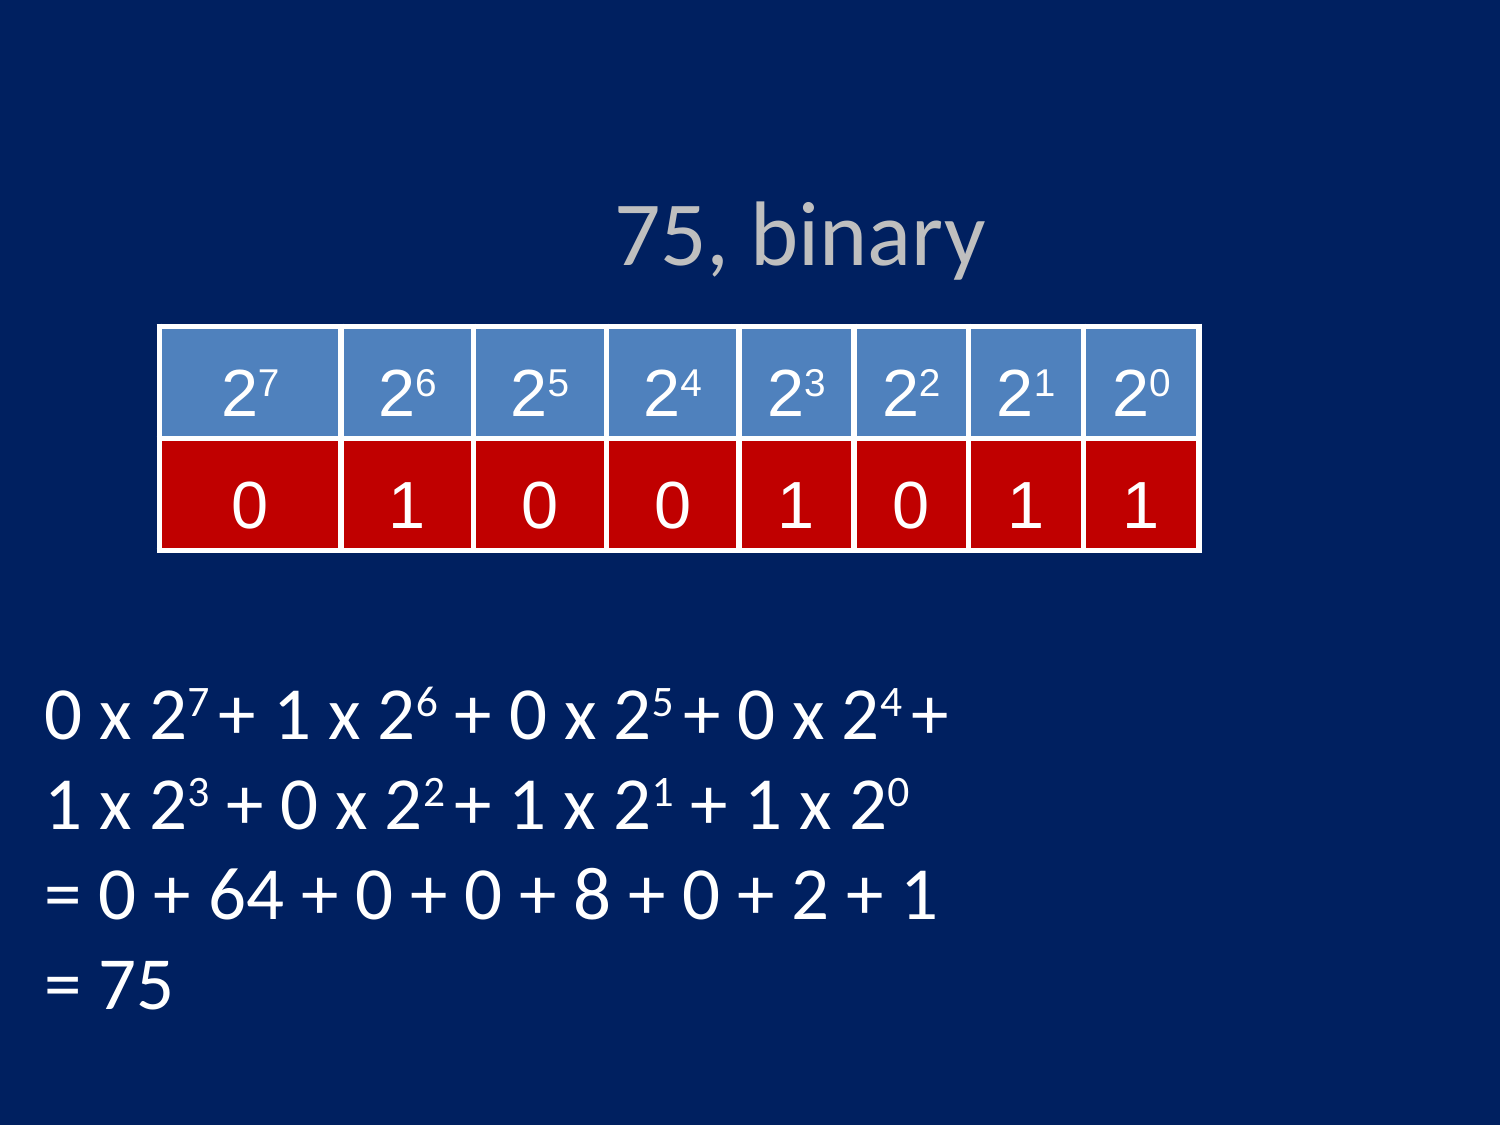

75, binary
| 27 | 26 | 25 | 24 | 23 | 22 | 21 | 20 |
| --- | --- | --- | --- | --- | --- | --- | --- |
| 0 | 1 | 0 | 0 | 1 | 0 | 1 | 1 |
0 x 27 + 1 x 26 + 0 x 25 + 0 x 24 +
1 x 23 + 0 x 22 + 1 x 21 + 1 x 20
= 0 + 64 + 0 + 0 + 8 + 0 + 2 + 1
= 75